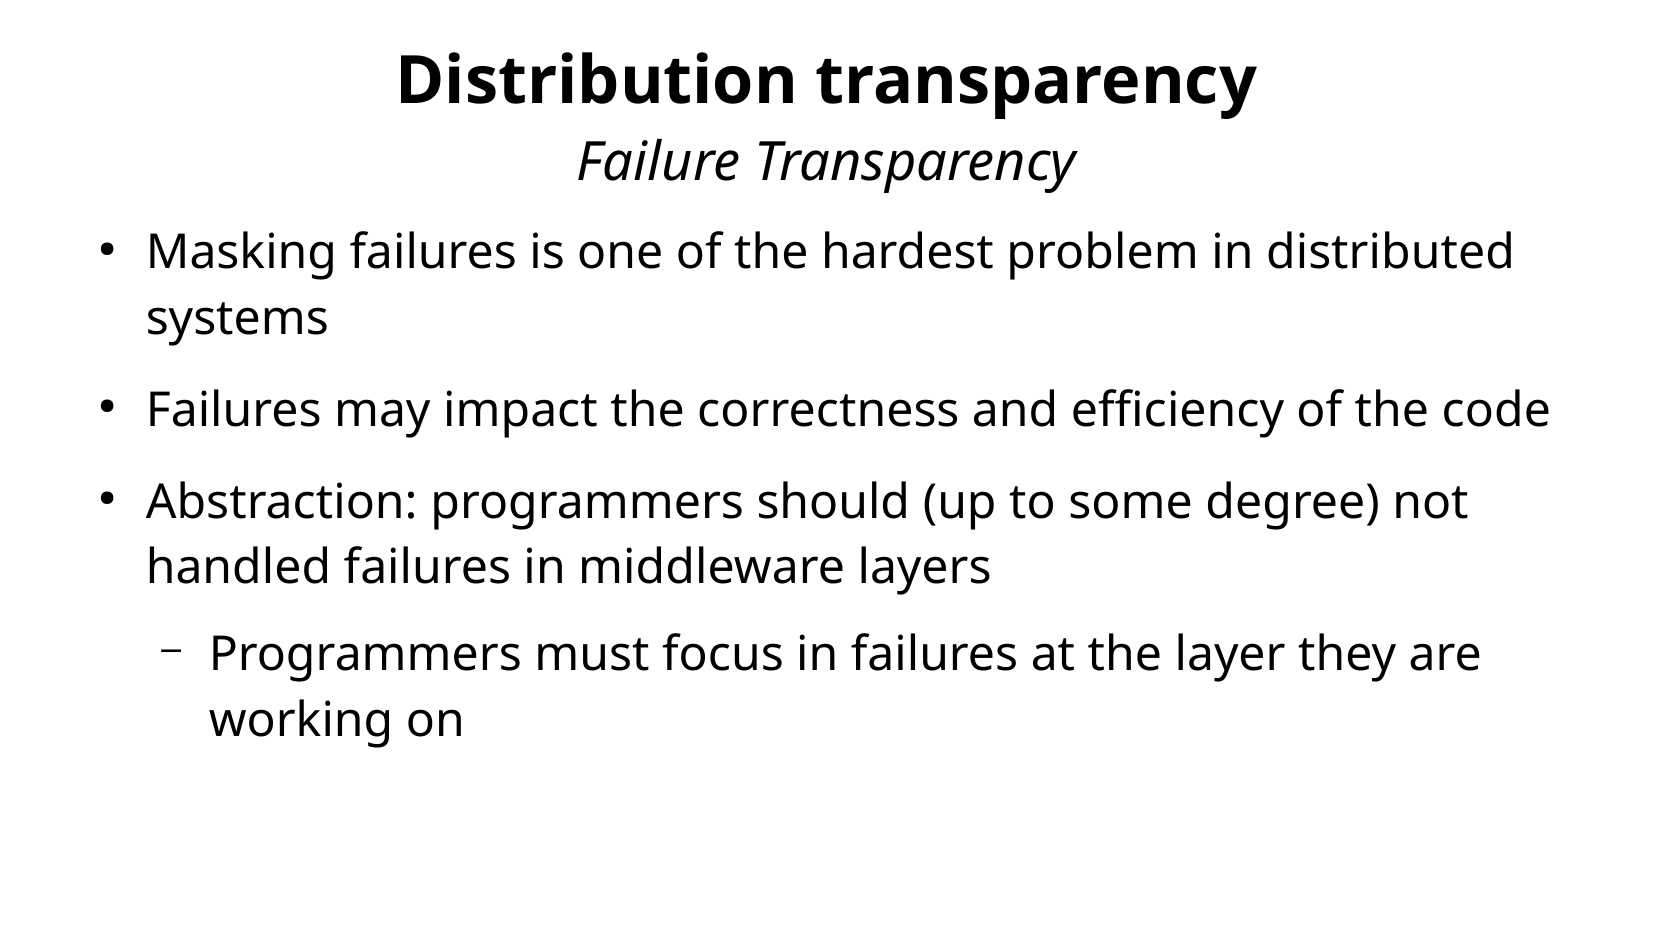

Distribution transparency
Failure Transparency
# Masking failures is one of the hardest problem in distributed systems
Failures may impact the correctness and efficiency of the code
Abstraction: programmers should (up to some degree) not handled failures in middleware layers
Programmers must focus in failures at the layer they are working on